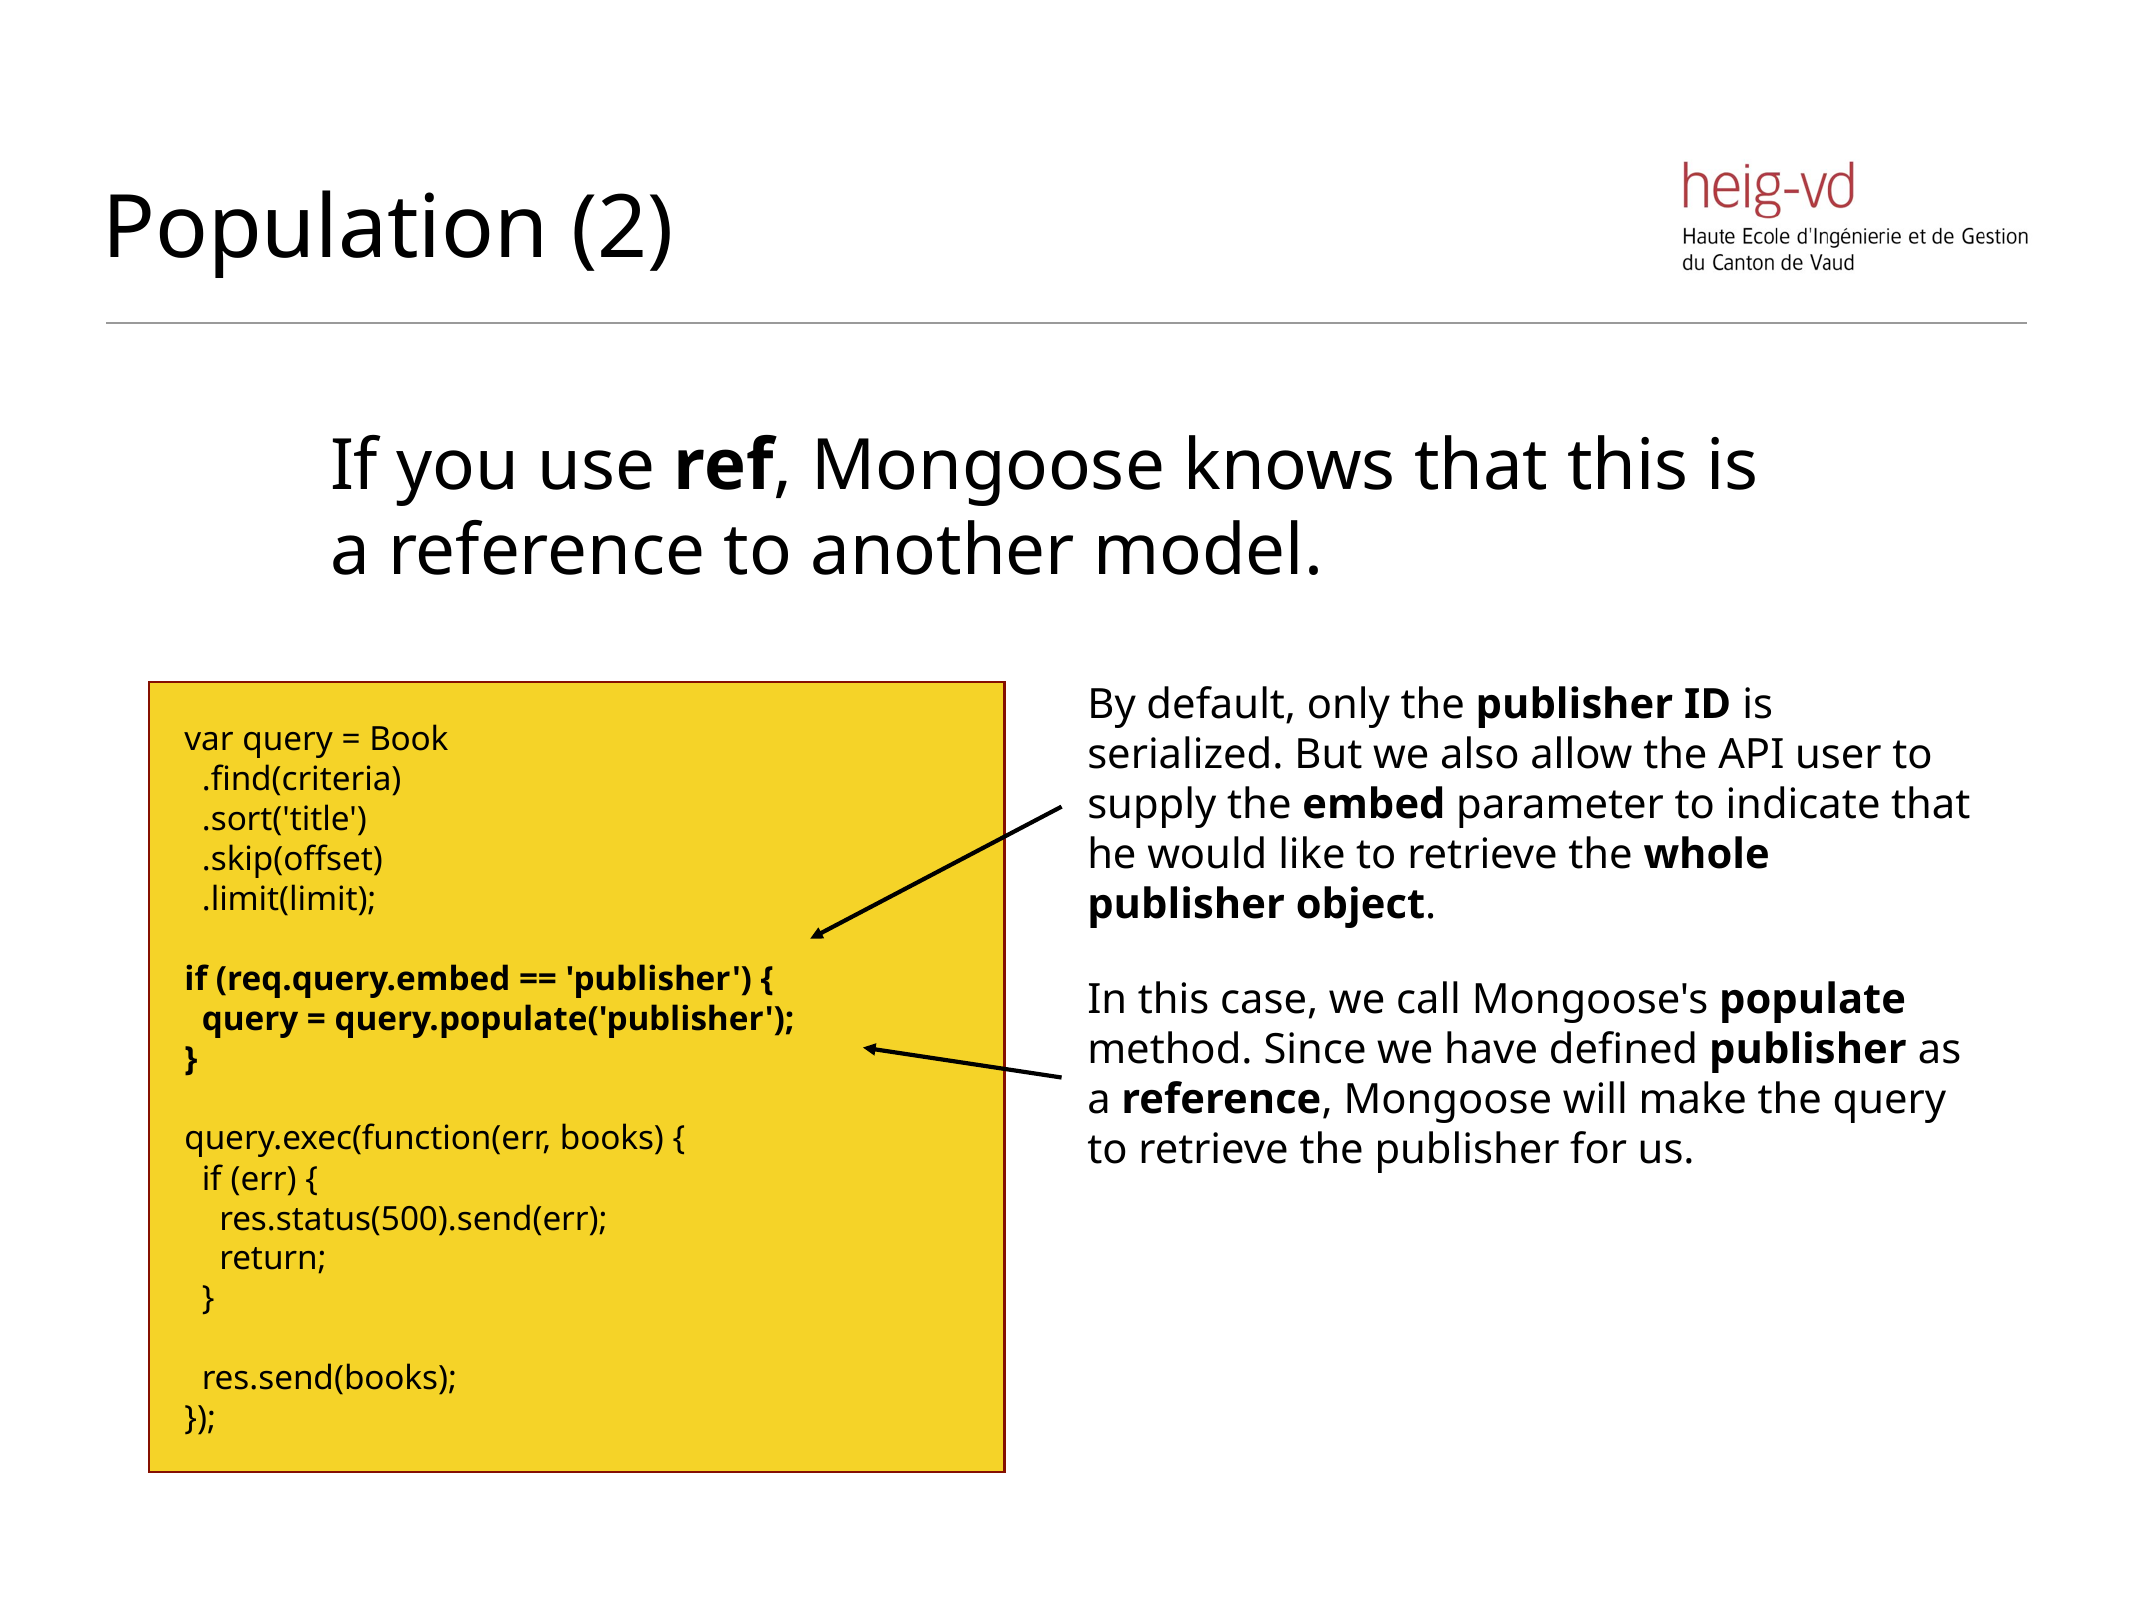

# Population (2)
If you use ref, Mongoose knows that this is a reference to another model.
By default, only the publisher ID is serialized. But we also allow the API user to supply the embed parameter to indicate that he would like to retrieve the whole publisher object.
var query = Book
 .find(criteria)
 .sort('title')
 .skip(offset)
 .limit(limit);
if (req.query.embed == 'publisher') {
 query = query.populate('publisher');
}
query.exec(function(err, books) {
 if (err) {
 res.status(500).send(err);
 return;
 }
 res.send(books);
});
In this case, we call Mongoose's populate method. Since we have defined publisher as a reference, Mongoose will make the query to retrieve the publisher for us.